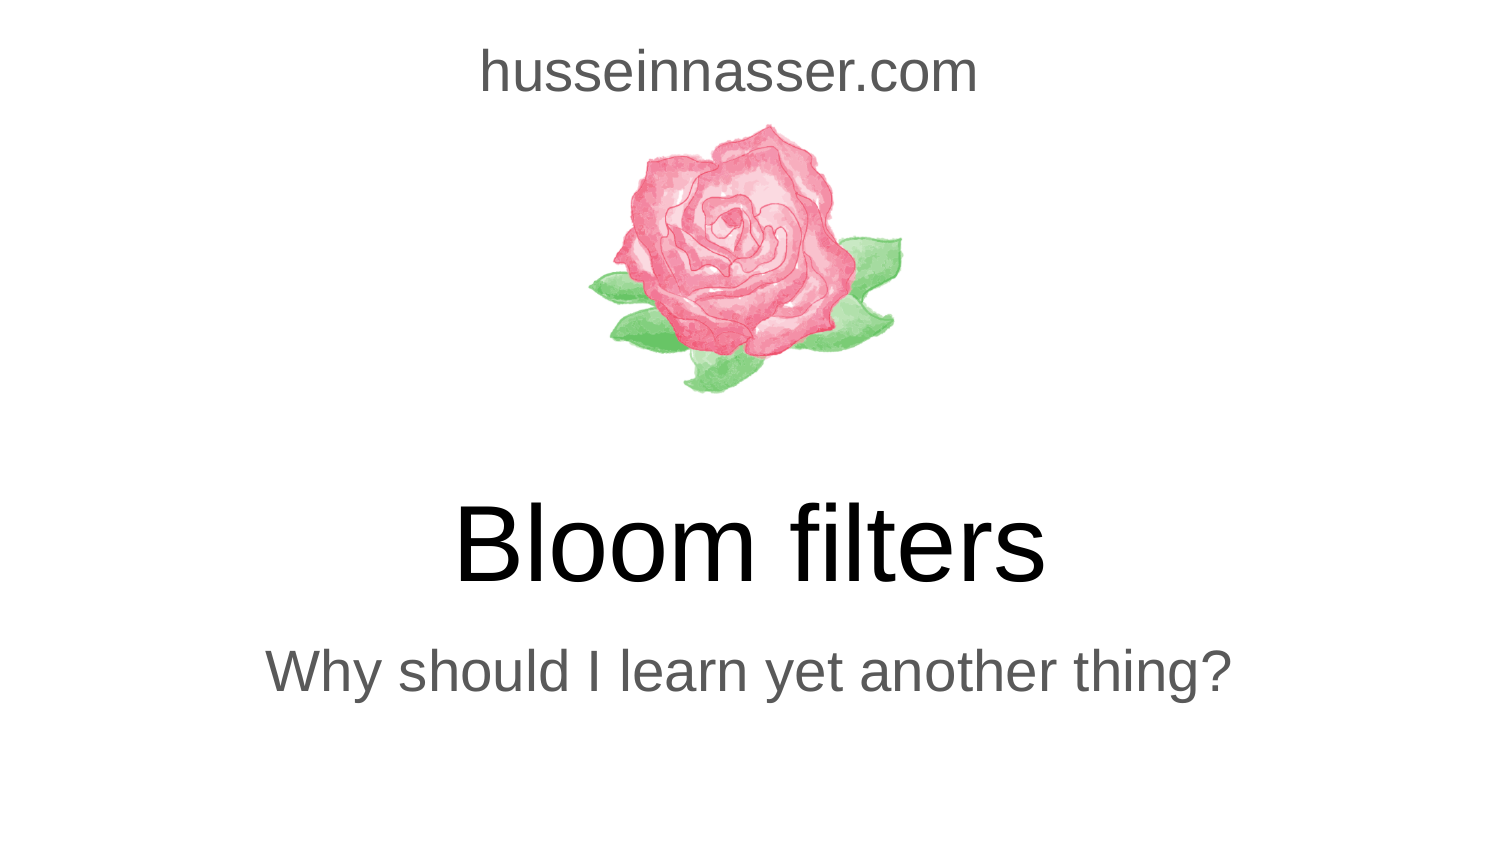

husseinnasser.com
# Bloom filters
Why should I learn yet another thing?